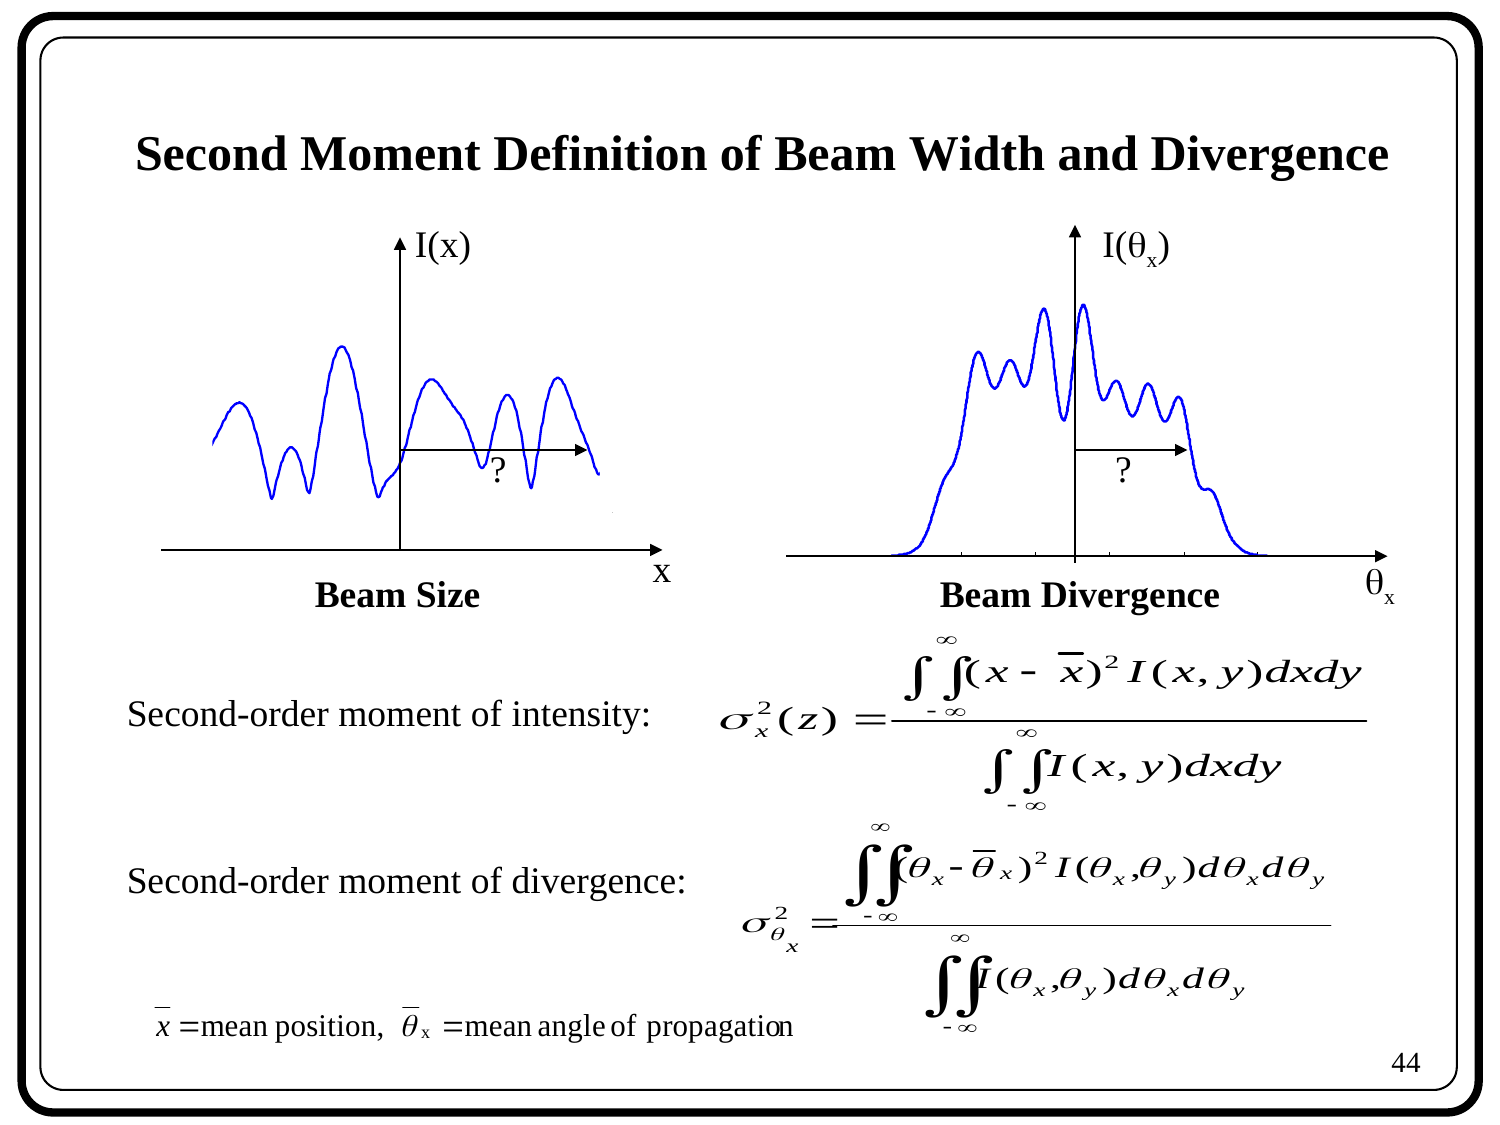

# Second Moment Definition of Beam Width and Divergence
I(x)
I(x)
?
?
x
x
Second-order moment of intensity:
Second-order moment of divergence:
Beam Size
Beam Divergence